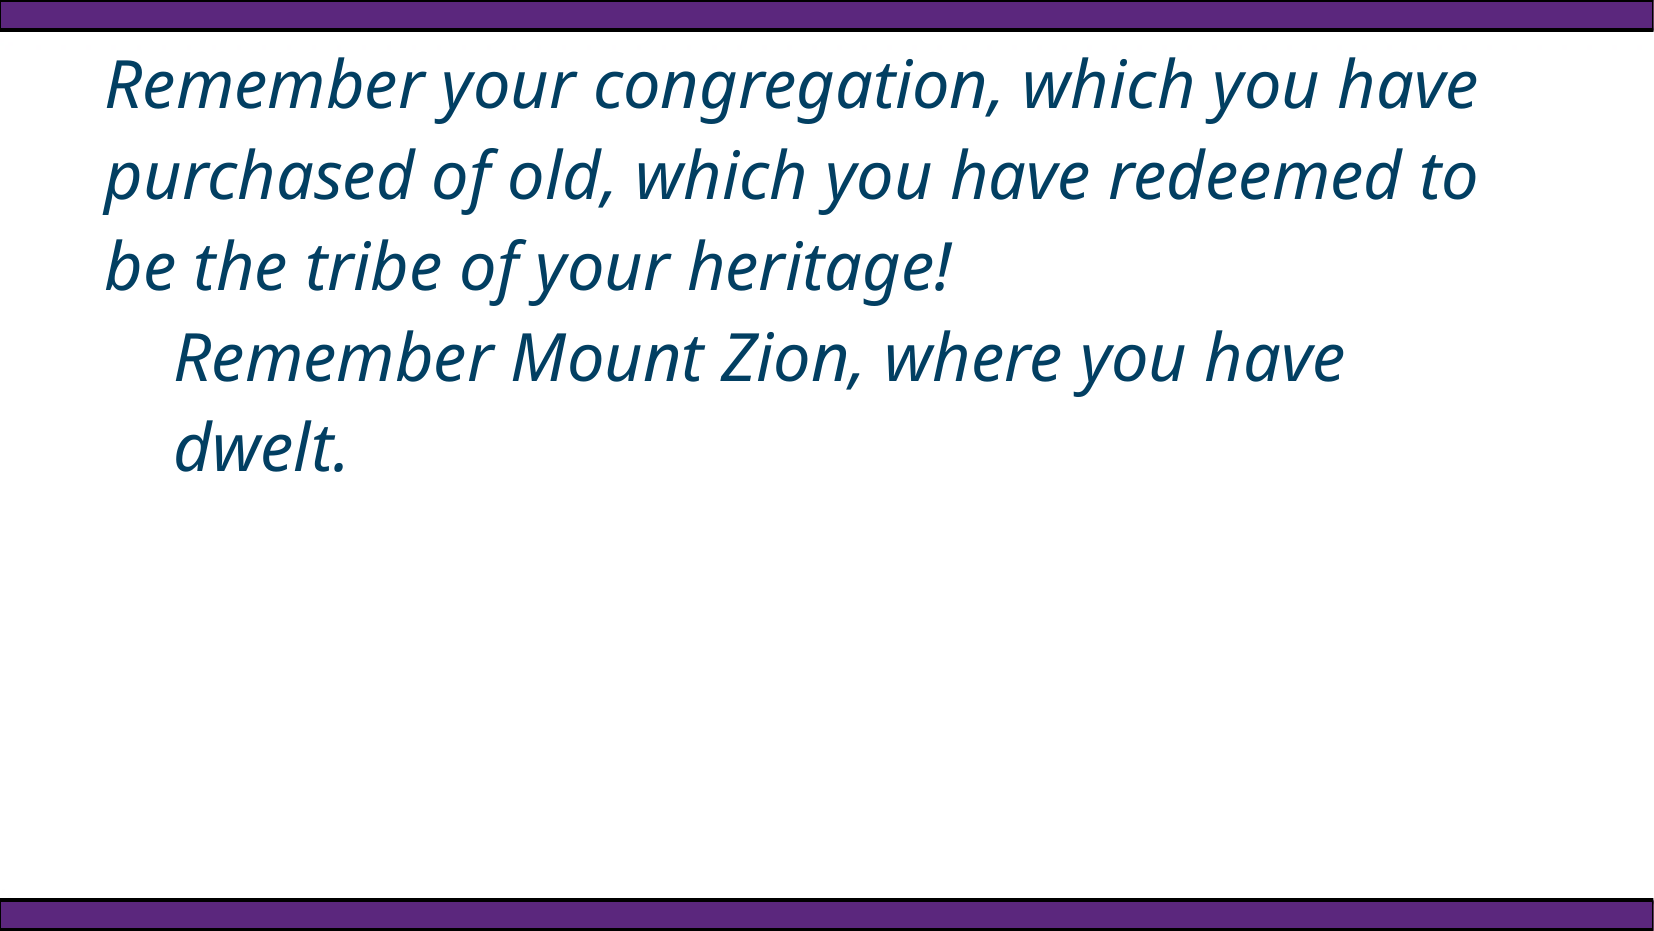

Remember your congregation, which you have purchased of old, which you have redeemed to be the tribe of your heritage!
 Remember Mount Zion, where you have
 dwelt.